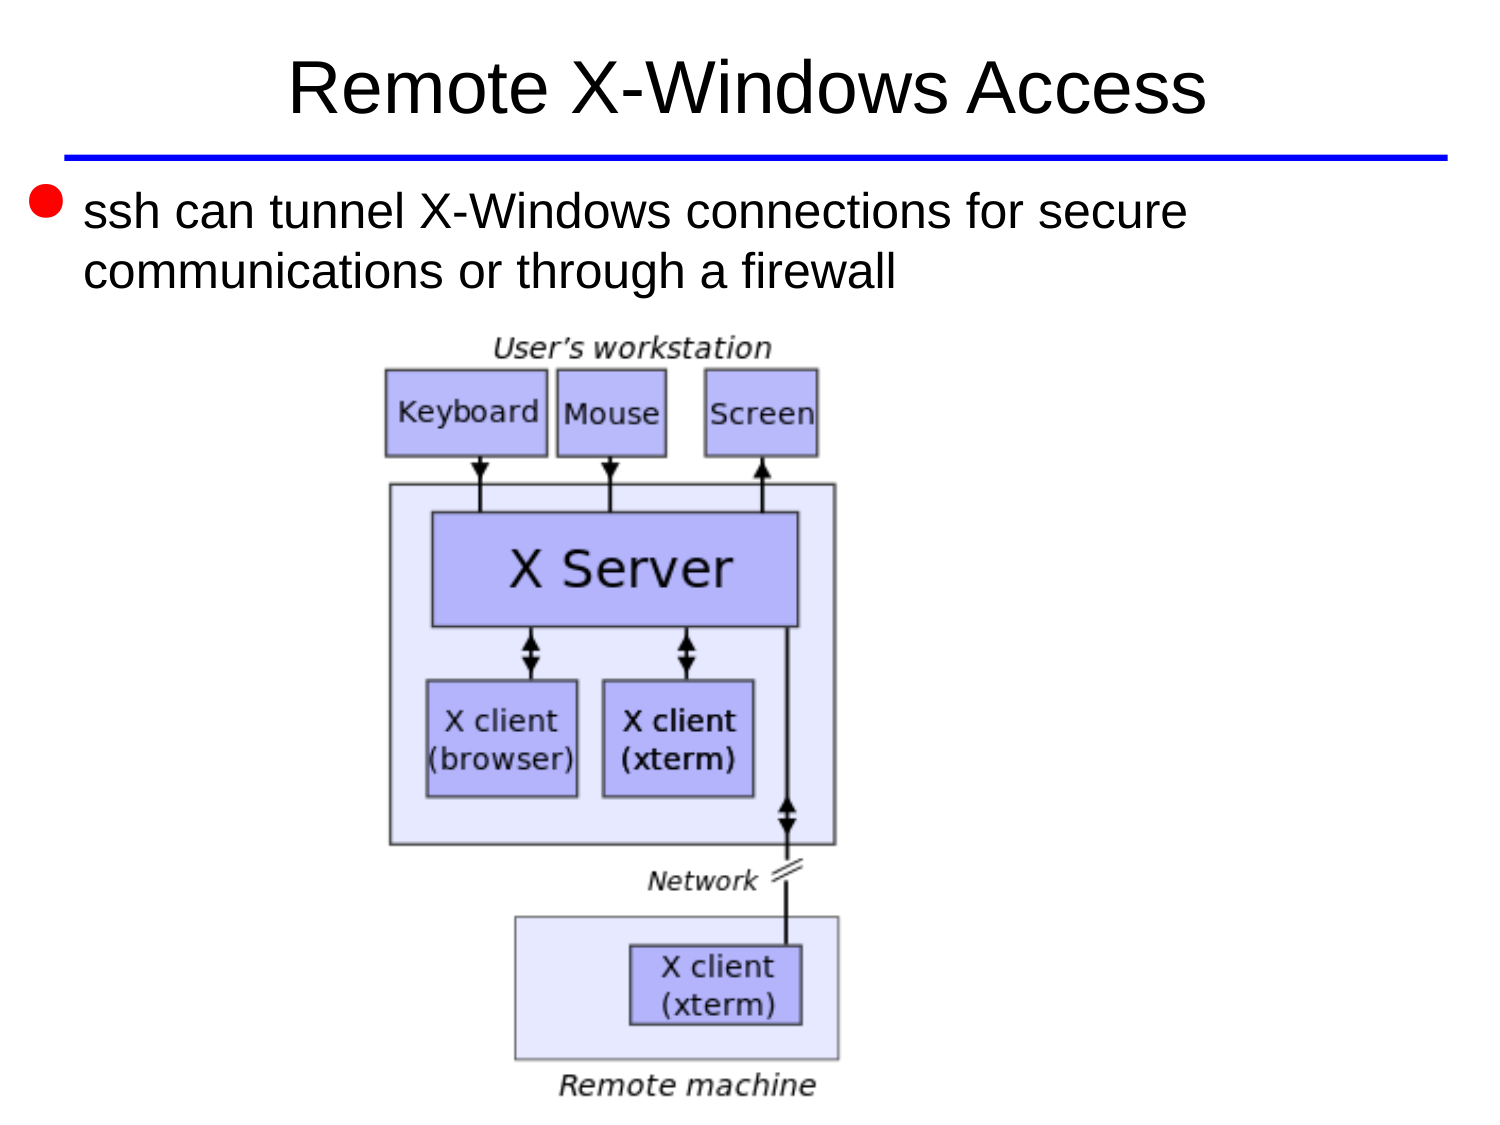

# Remote X-Windows Access
ssh can tunnel X-Windows connections for secure communications or through a firewall